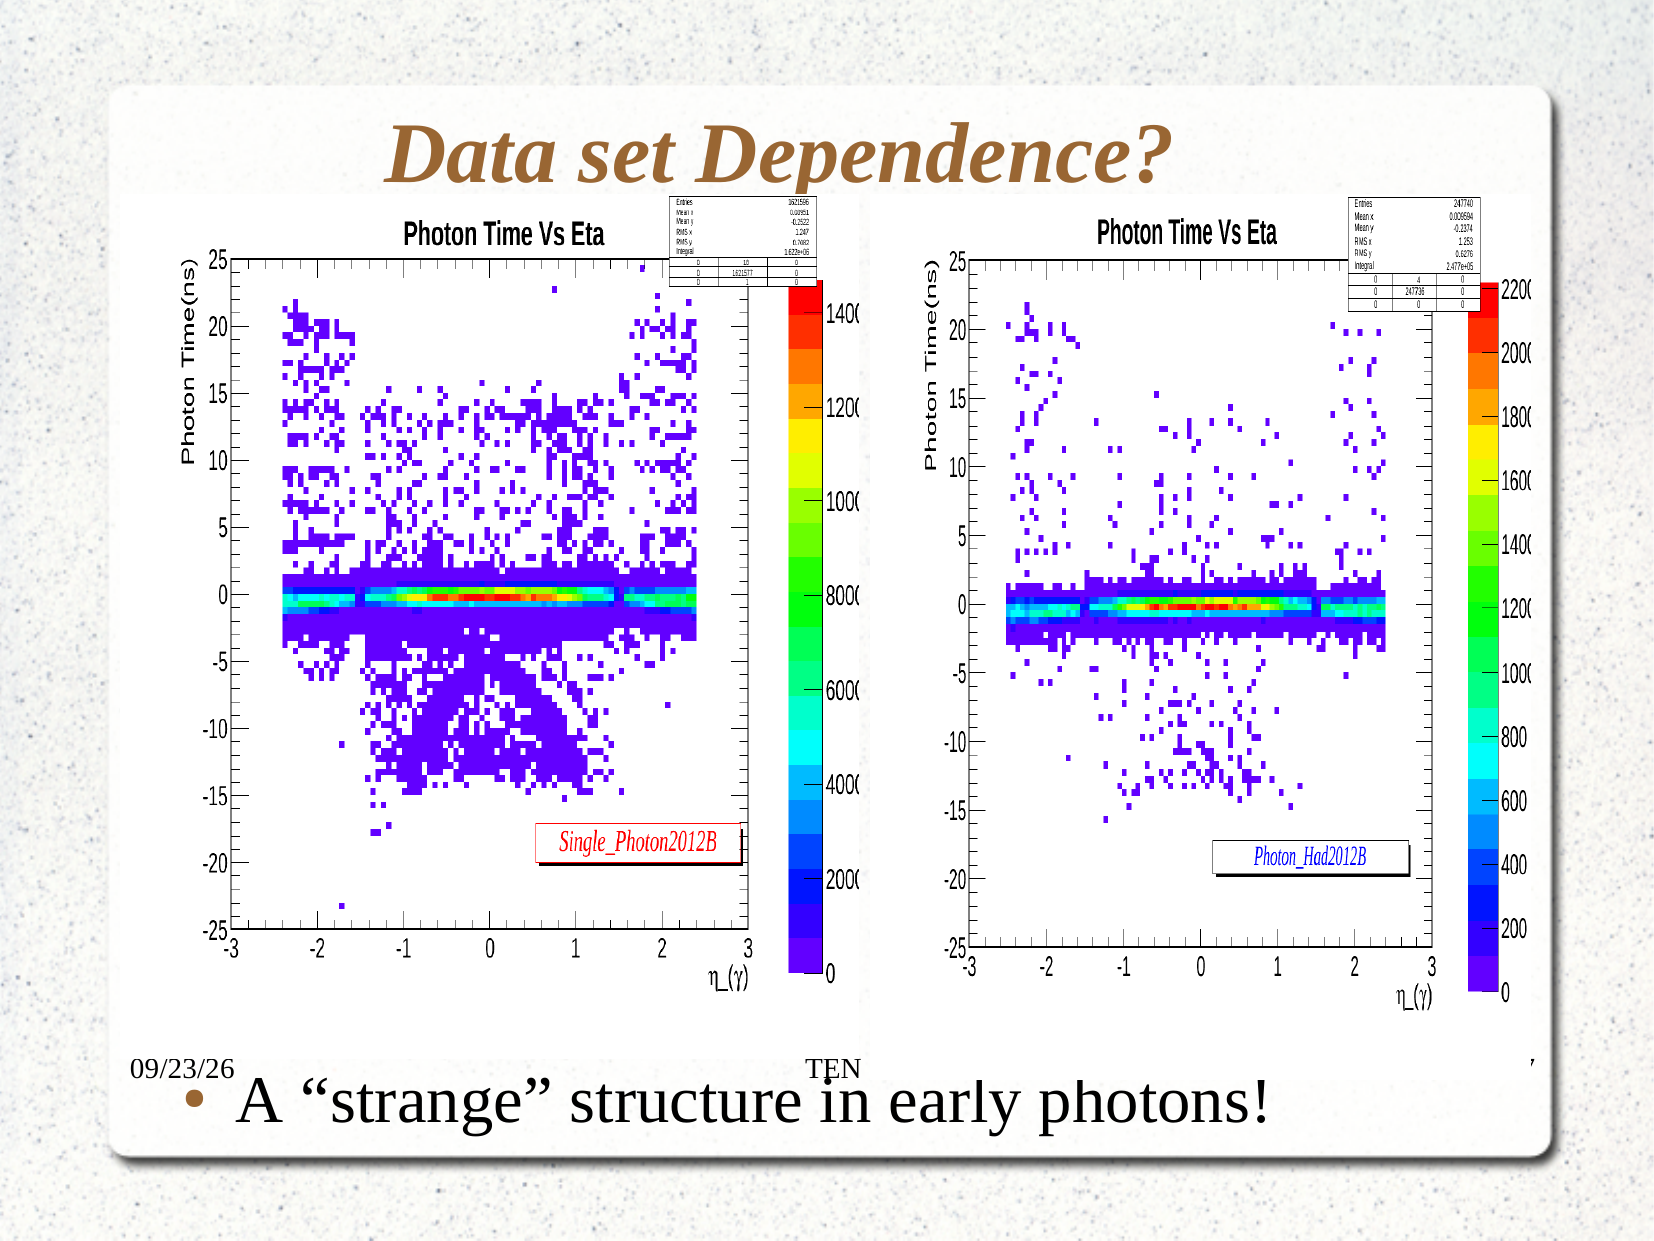

# Data set Dependence?
TEN
7
A “strange” structure in early photons!